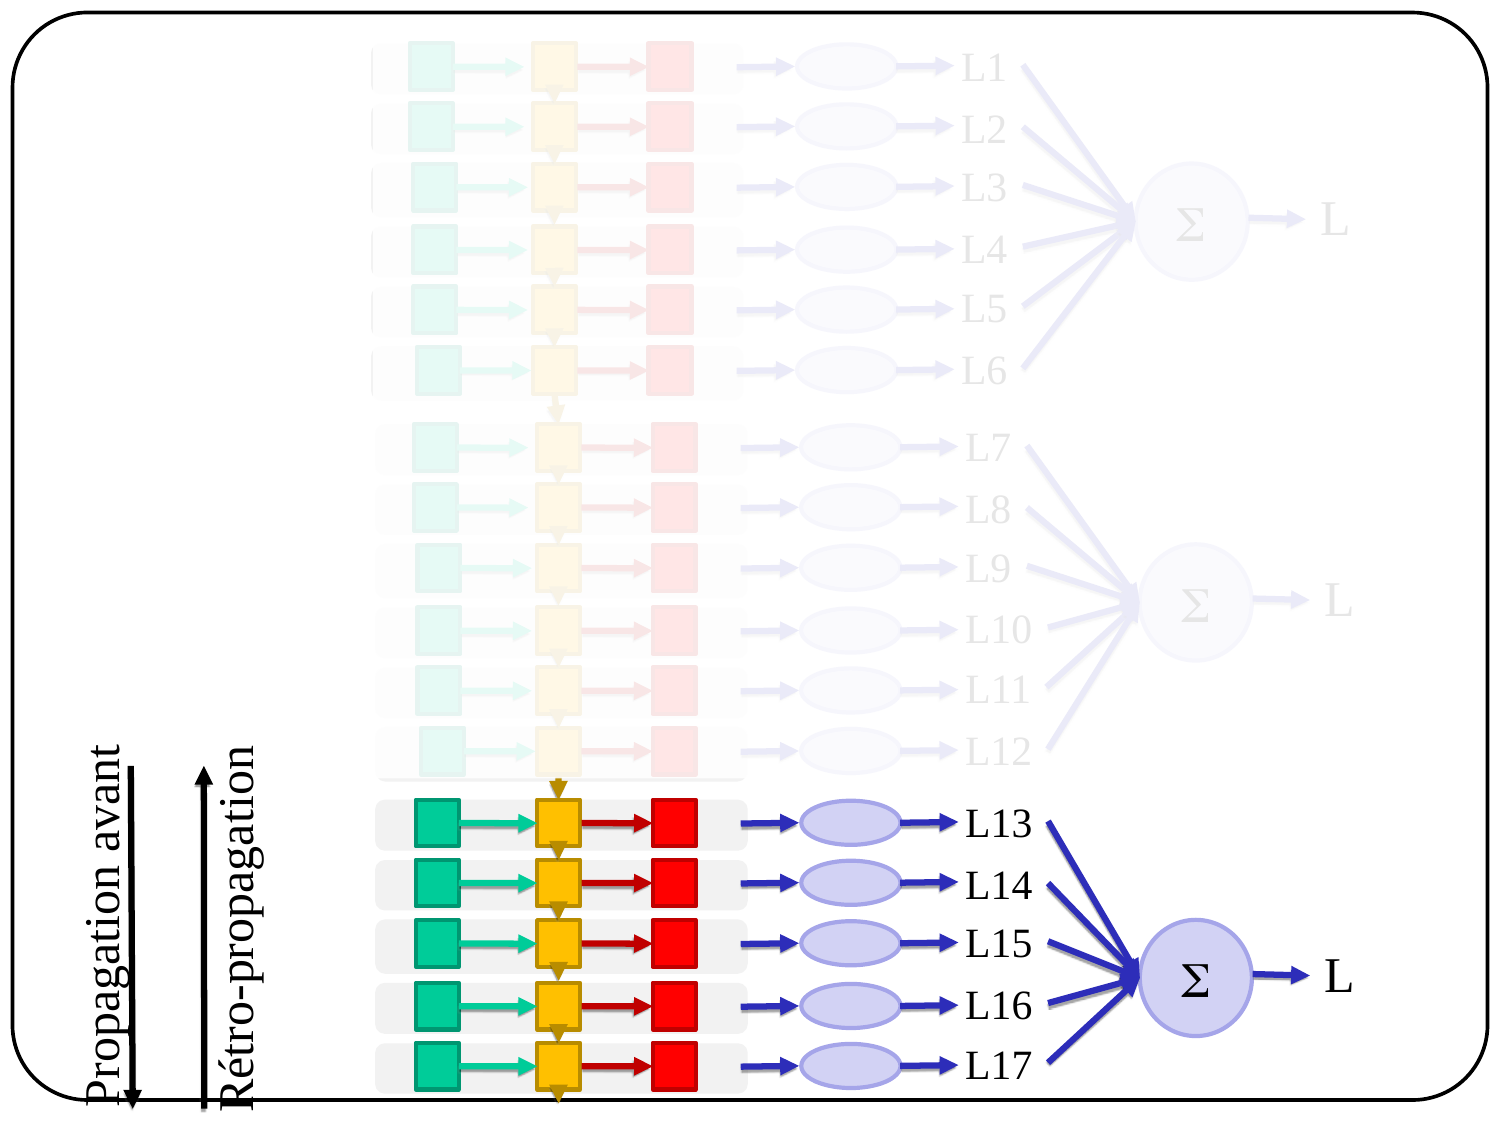

L1
L2
L3
S
L
L4
L5
L6
L7
L8
L9
S
L
L10
L11
L12
L13
L14
Propagation avant
Rétro-propagation
L15
S
L
L16
L17